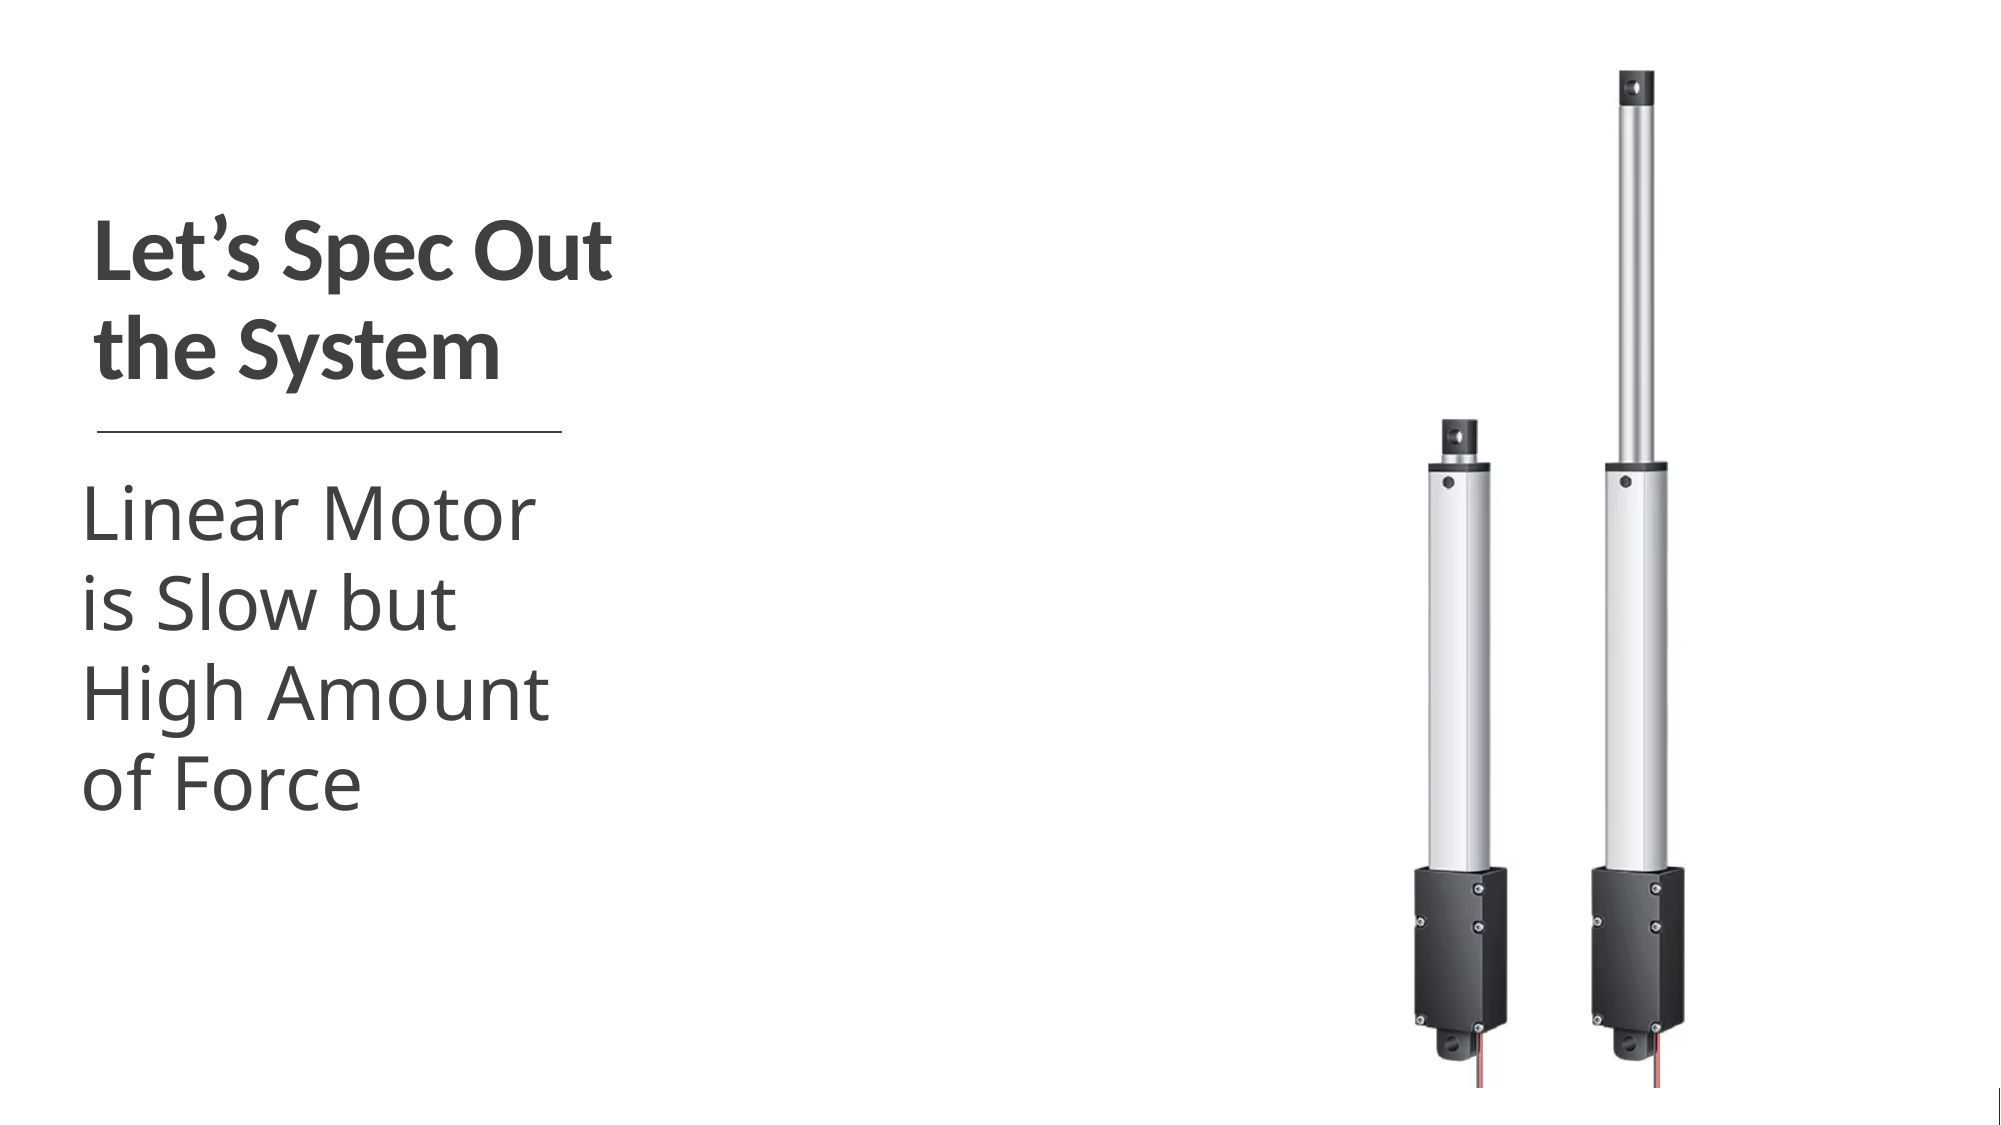

# Let’s Spec Out the System
Linear Motor is Slow but High Amount of Force